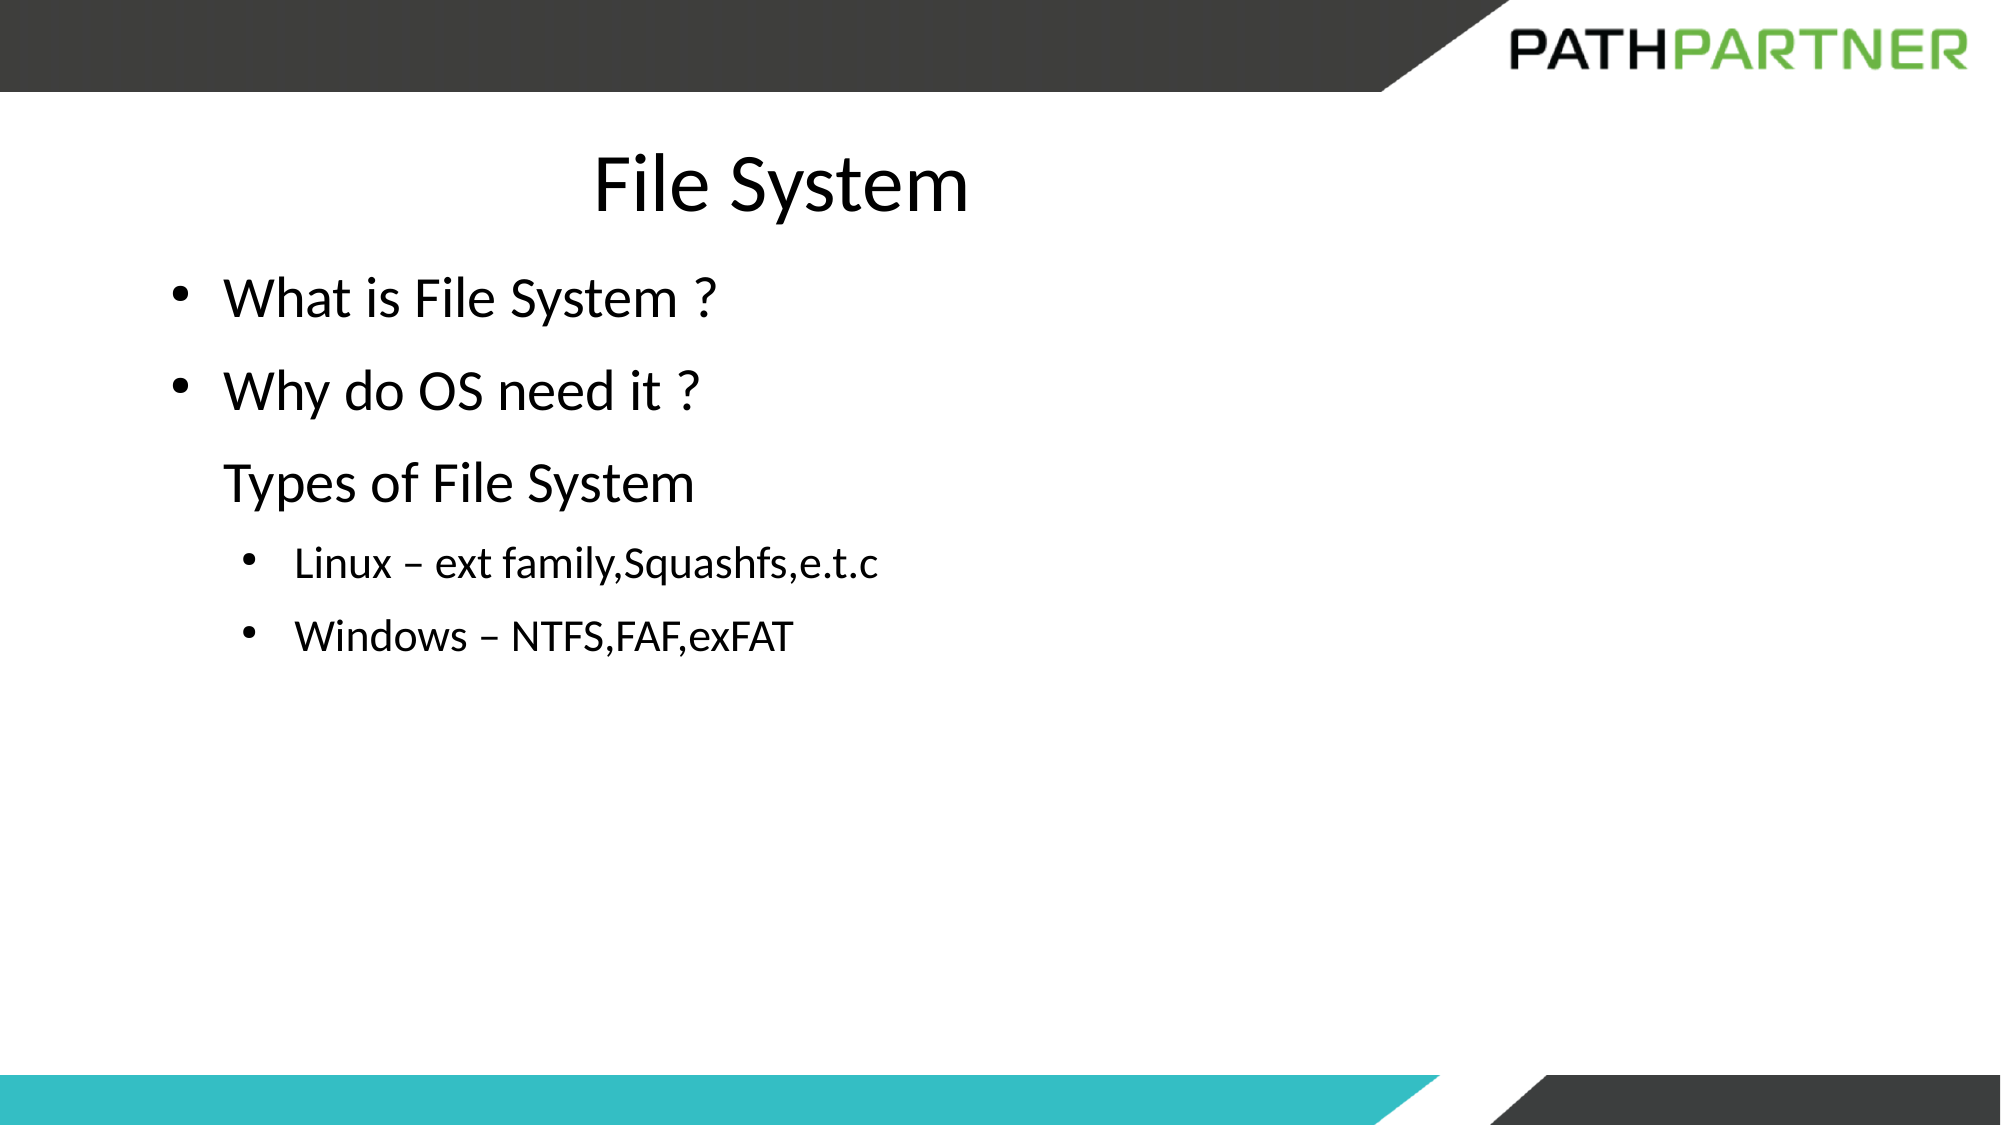

# File System
What is File System ?
Why do OS need it ?
Types of File System
Linux – ext family,Squashfs,e.t.c
Windows – NTFS,FAF,exFAT